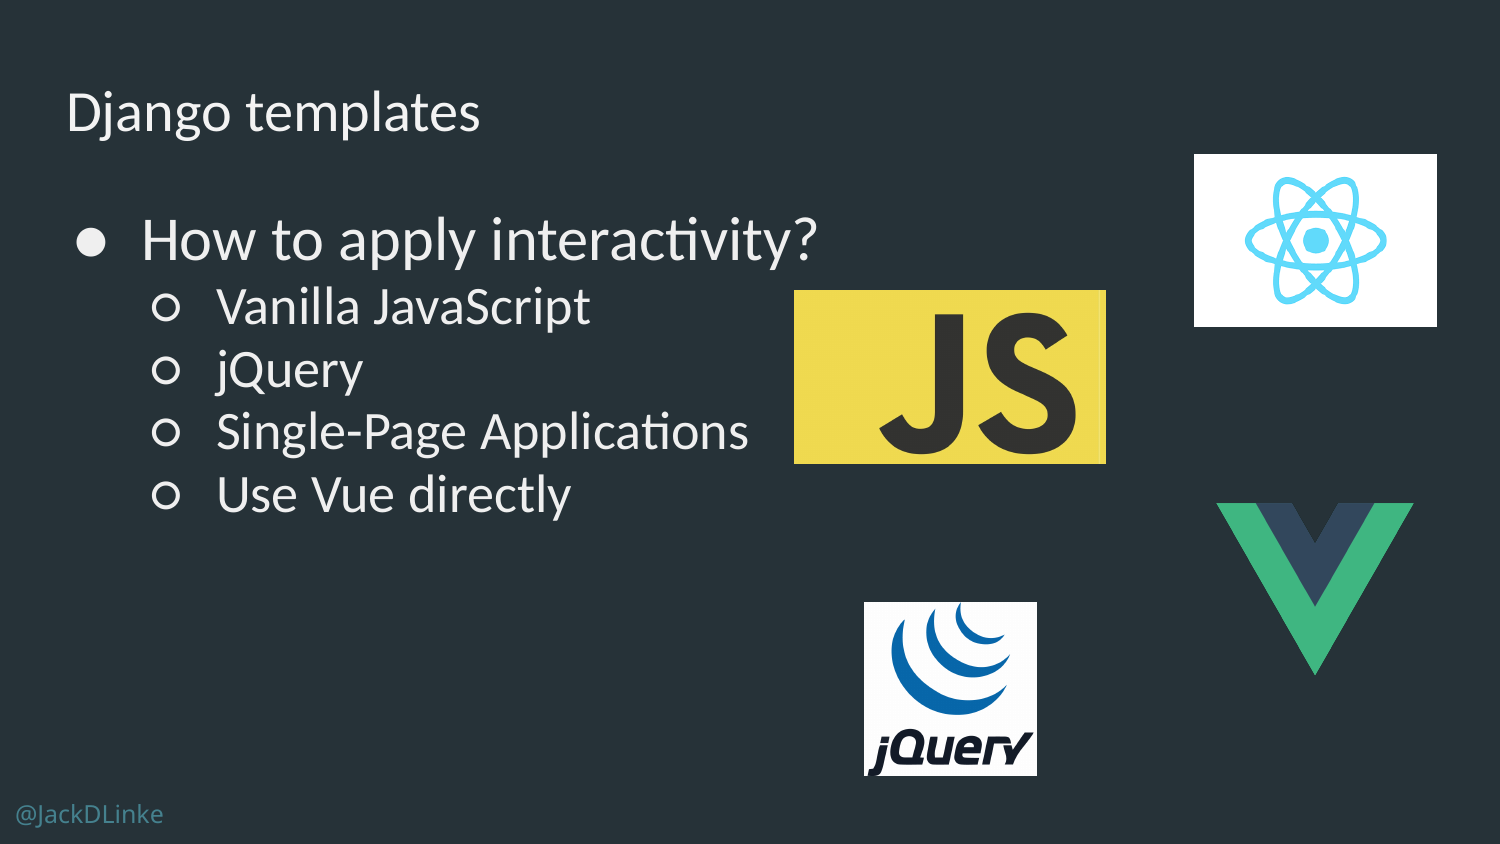

# Django templates
How to apply interactivity?
Vanilla JavaScript
jQuery
Single-Page Applications
Use Vue directly